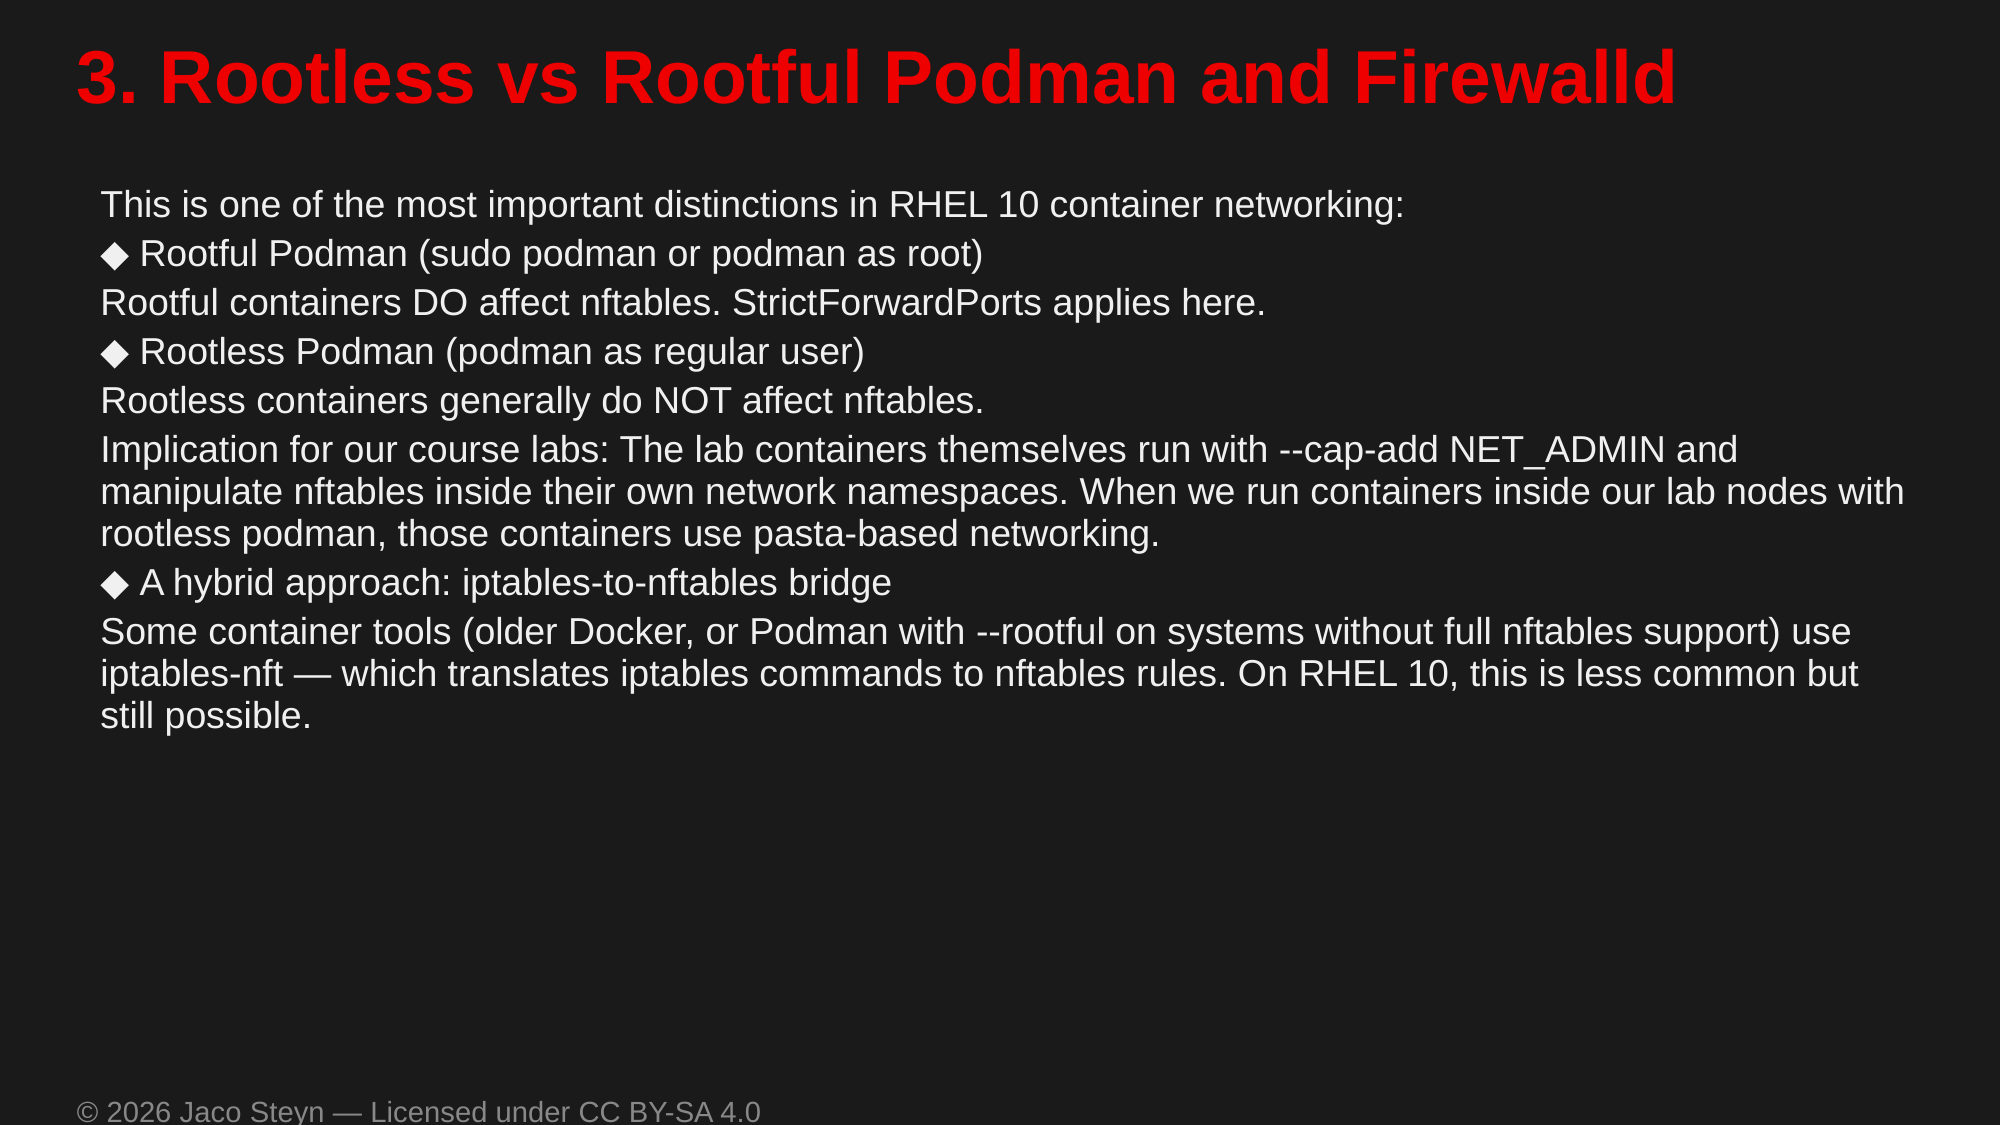

3. Rootless vs Rootful Podman and Firewalld
This is one of the most important distinctions in RHEL 10 container networking:
◆ Rootful Podman (sudo podman or podman as root)
Rootful containers DO affect nftables. StrictForwardPorts applies here.
◆ Rootless Podman (podman as regular user)
Rootless containers generally do NOT affect nftables.
Implication for our course labs: The lab containers themselves run with --cap-add NET_ADMIN and manipulate nftables inside their own network namespaces. When we run containers inside our lab nodes with rootless podman, those containers use pasta-based networking.
◆ A hybrid approach: iptables-to-nftables bridge
Some container tools (older Docker, or Podman with --rootful on systems without full nftables support) use iptables-nft — which translates iptables commands to nftables rules. On RHEL 10, this is less common but still possible.
© 2026 Jaco Steyn — Licensed under CC BY-SA 4.0